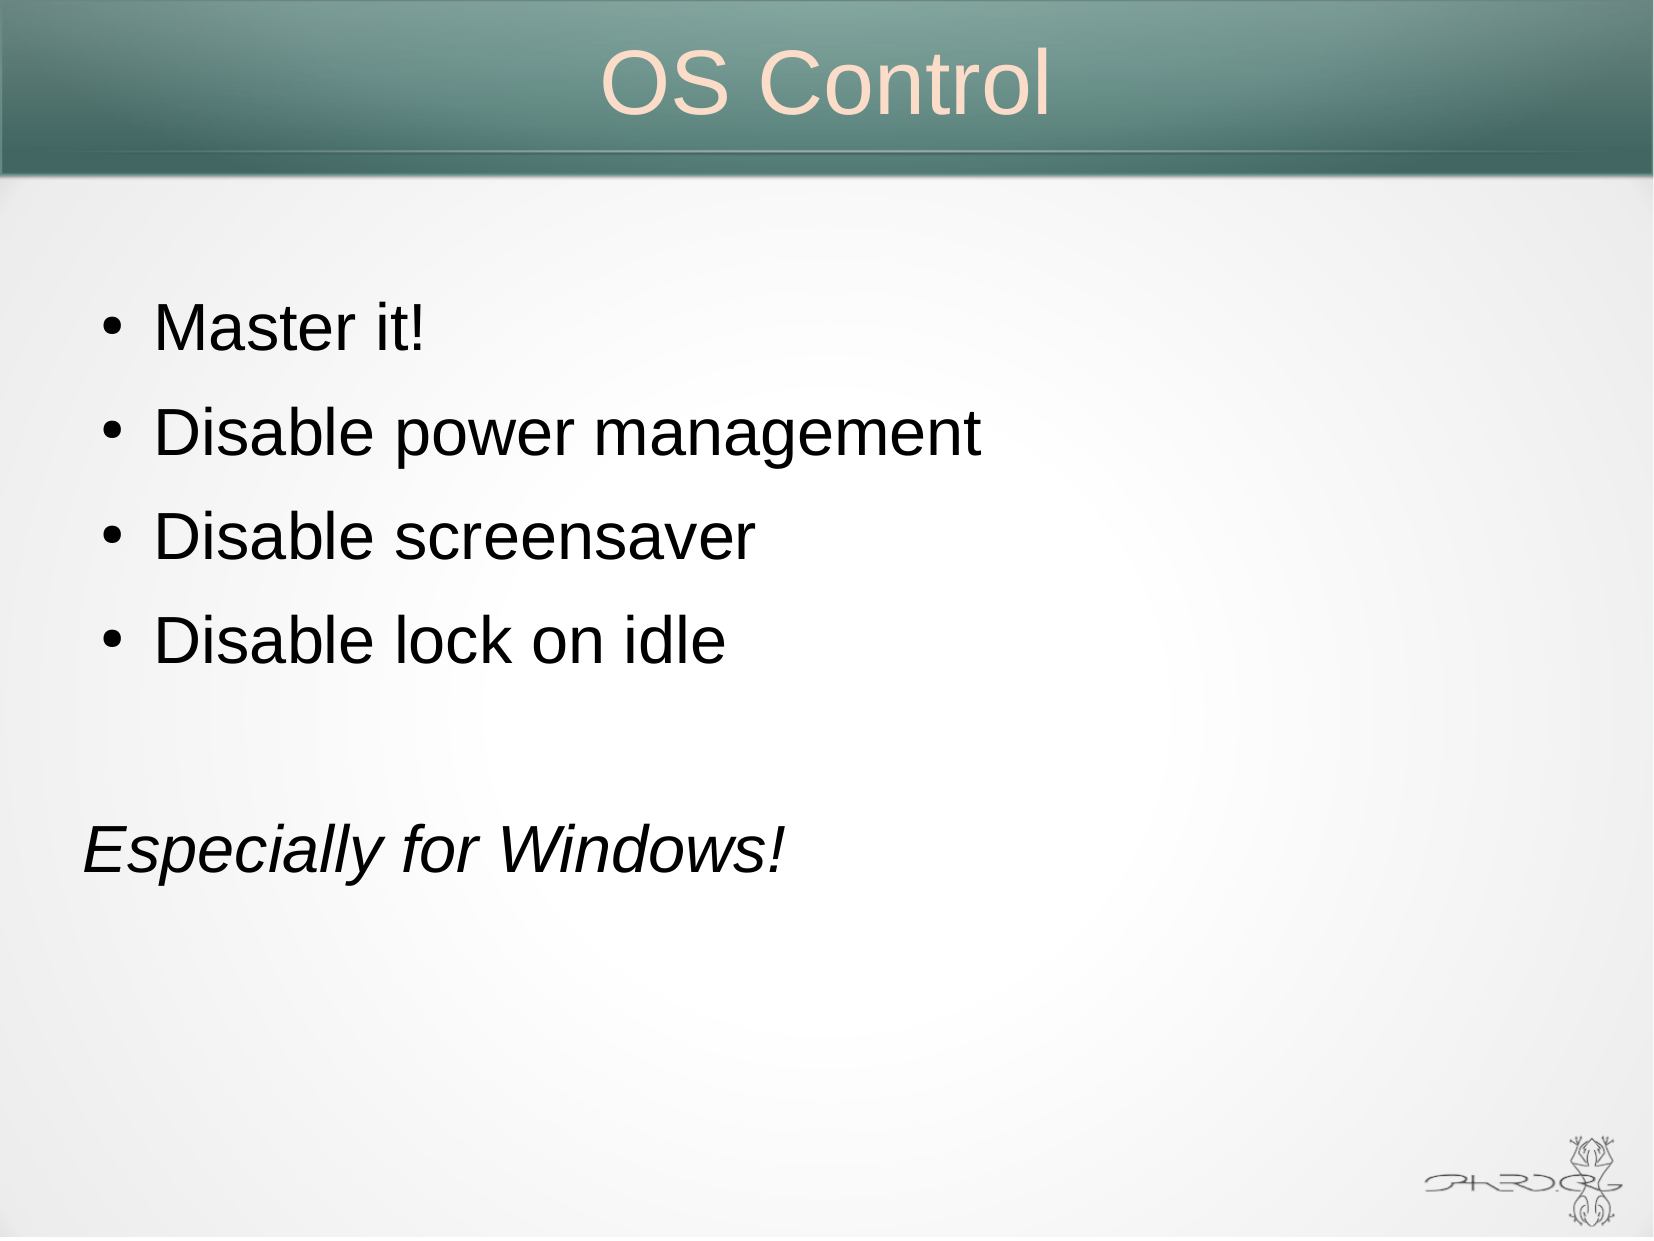

# OS Control
Master it!
Disable power management
Disable screensaver
Disable lock on idle
Especially for Windows!